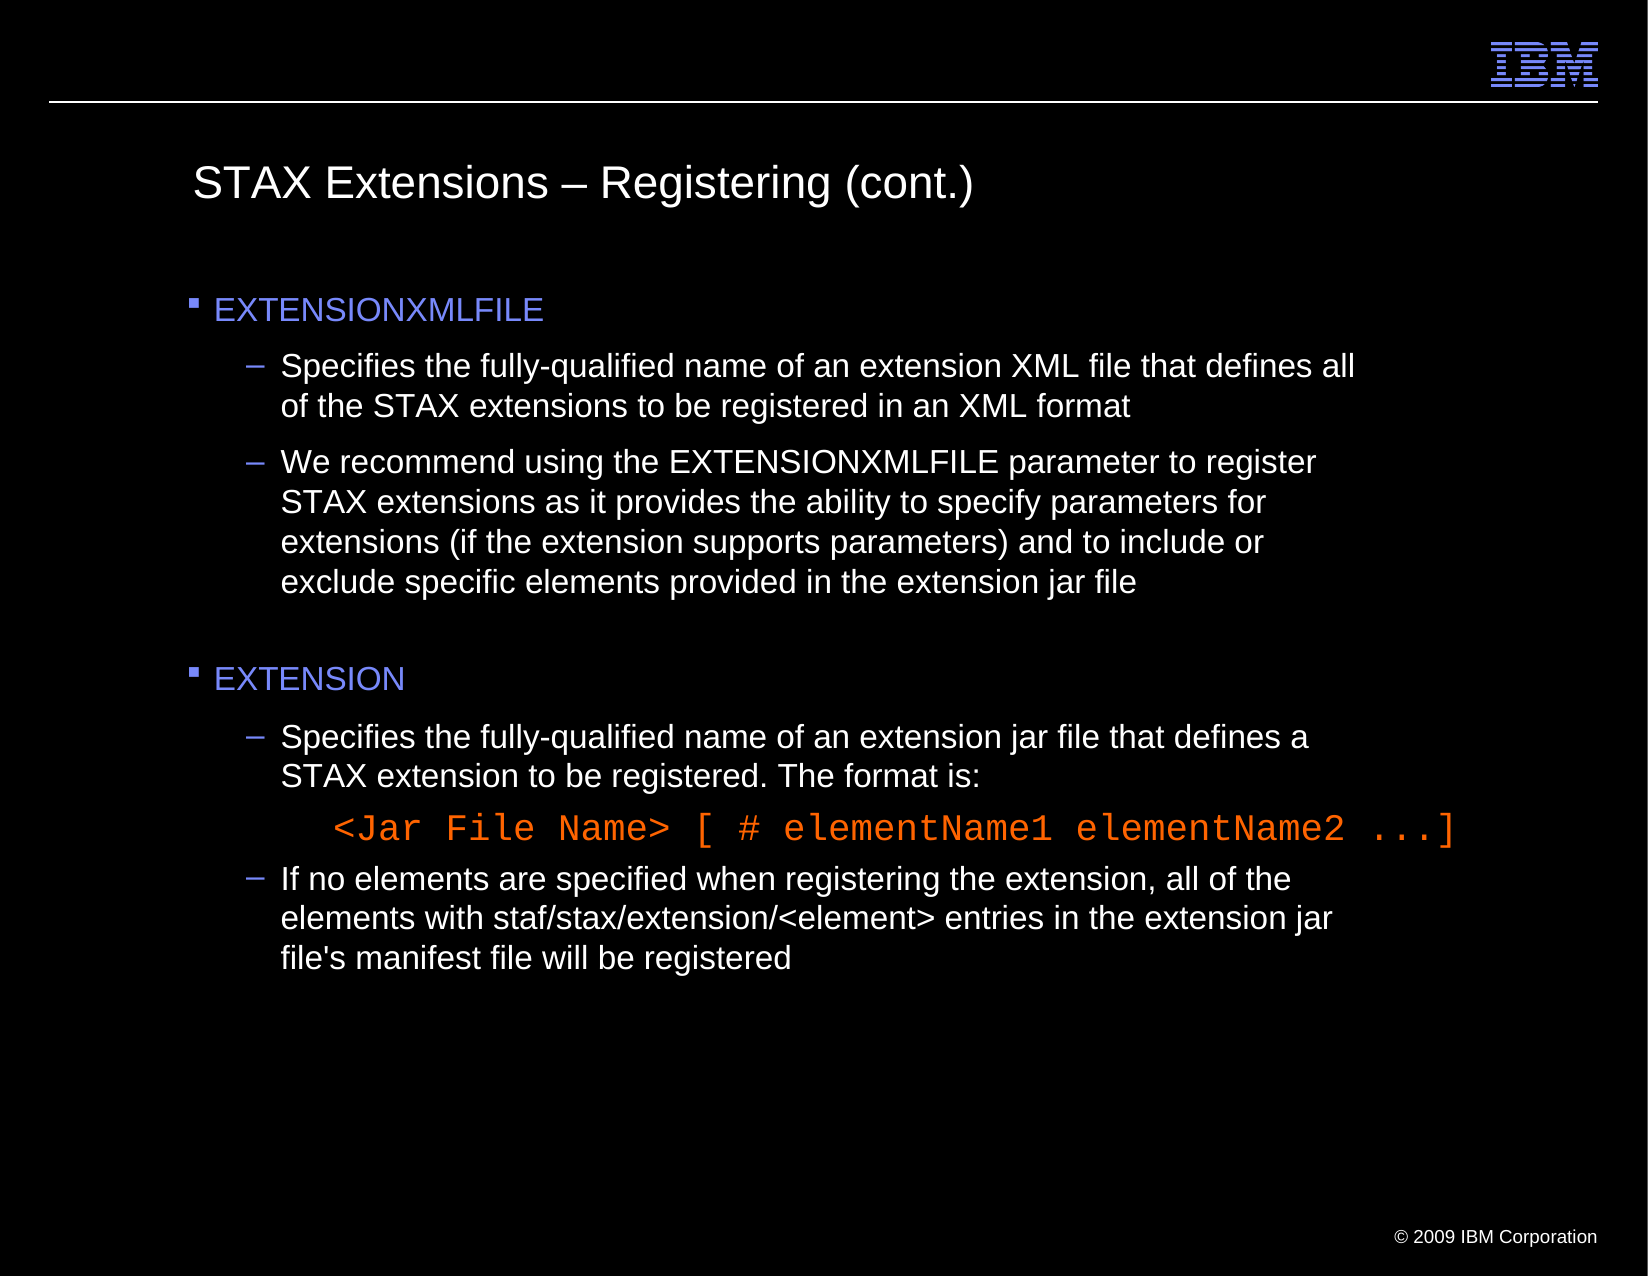

# STAX Extensions – Registering (cont.)
EXTENSIONXMLFILE
Specifies the fully-qualified name of an extension XML file that defines all
of the STAX extensions to be registered in an XML format
We recommend using the EXTENSIONXMLFILE parameter to register
STAX extensions as it provides the ability to specify parameters for
extensions (if the extension supports parameters) and to include or
exclude specific elements provided in the extension jar file
EXTENSION
Specifies the fully-qualified name of an extension jar file that defines a
STAX extension to be registered. The format is:
 <Jar File Name> [ # elementName1 elementName2 ...]
If no elements are specified when registering the extension, all of the
elements with staf/stax/extension/<element> entries in the extension jar
file's manifest file will be registered